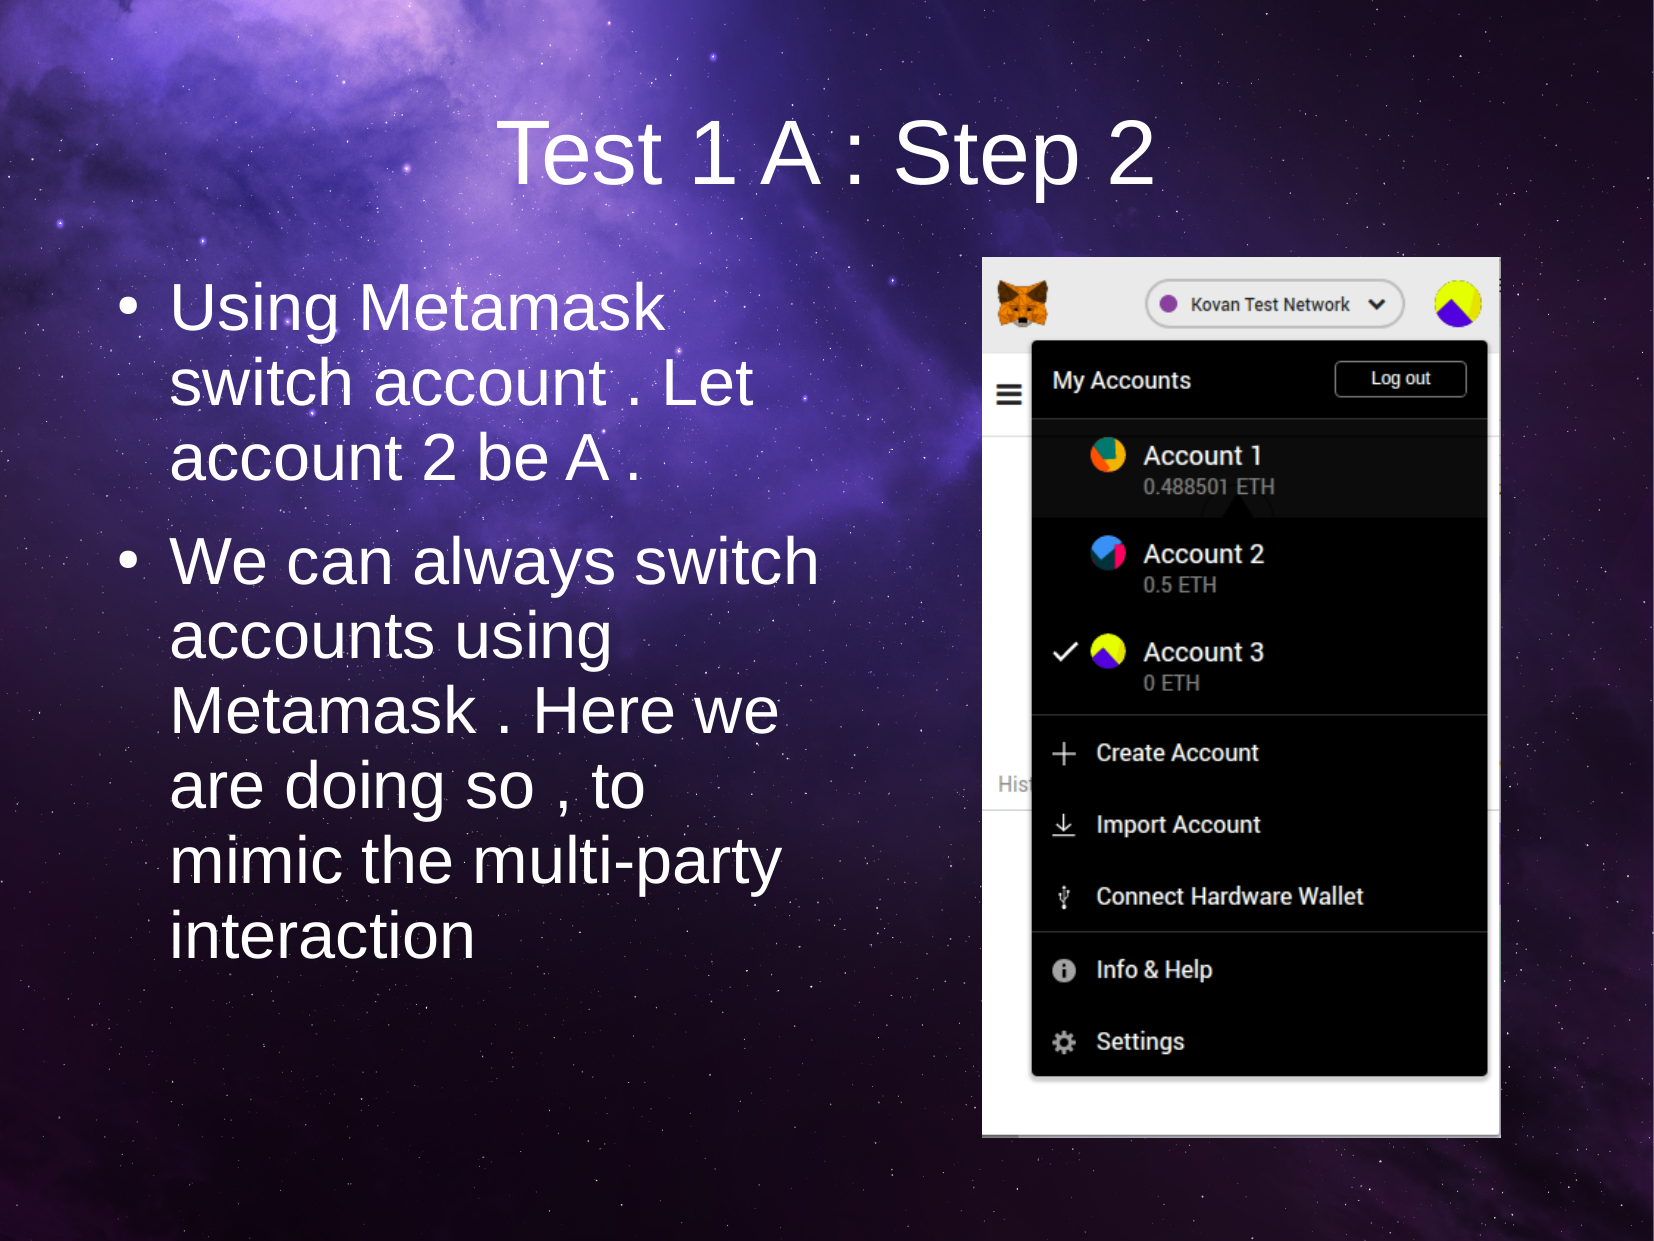

# Test 1 A : Step 2
Using Metamask switch account . Let account 2 be A .
We can always switch accounts using Metamask . Here we are doing so , to mimic the multi-party interaction